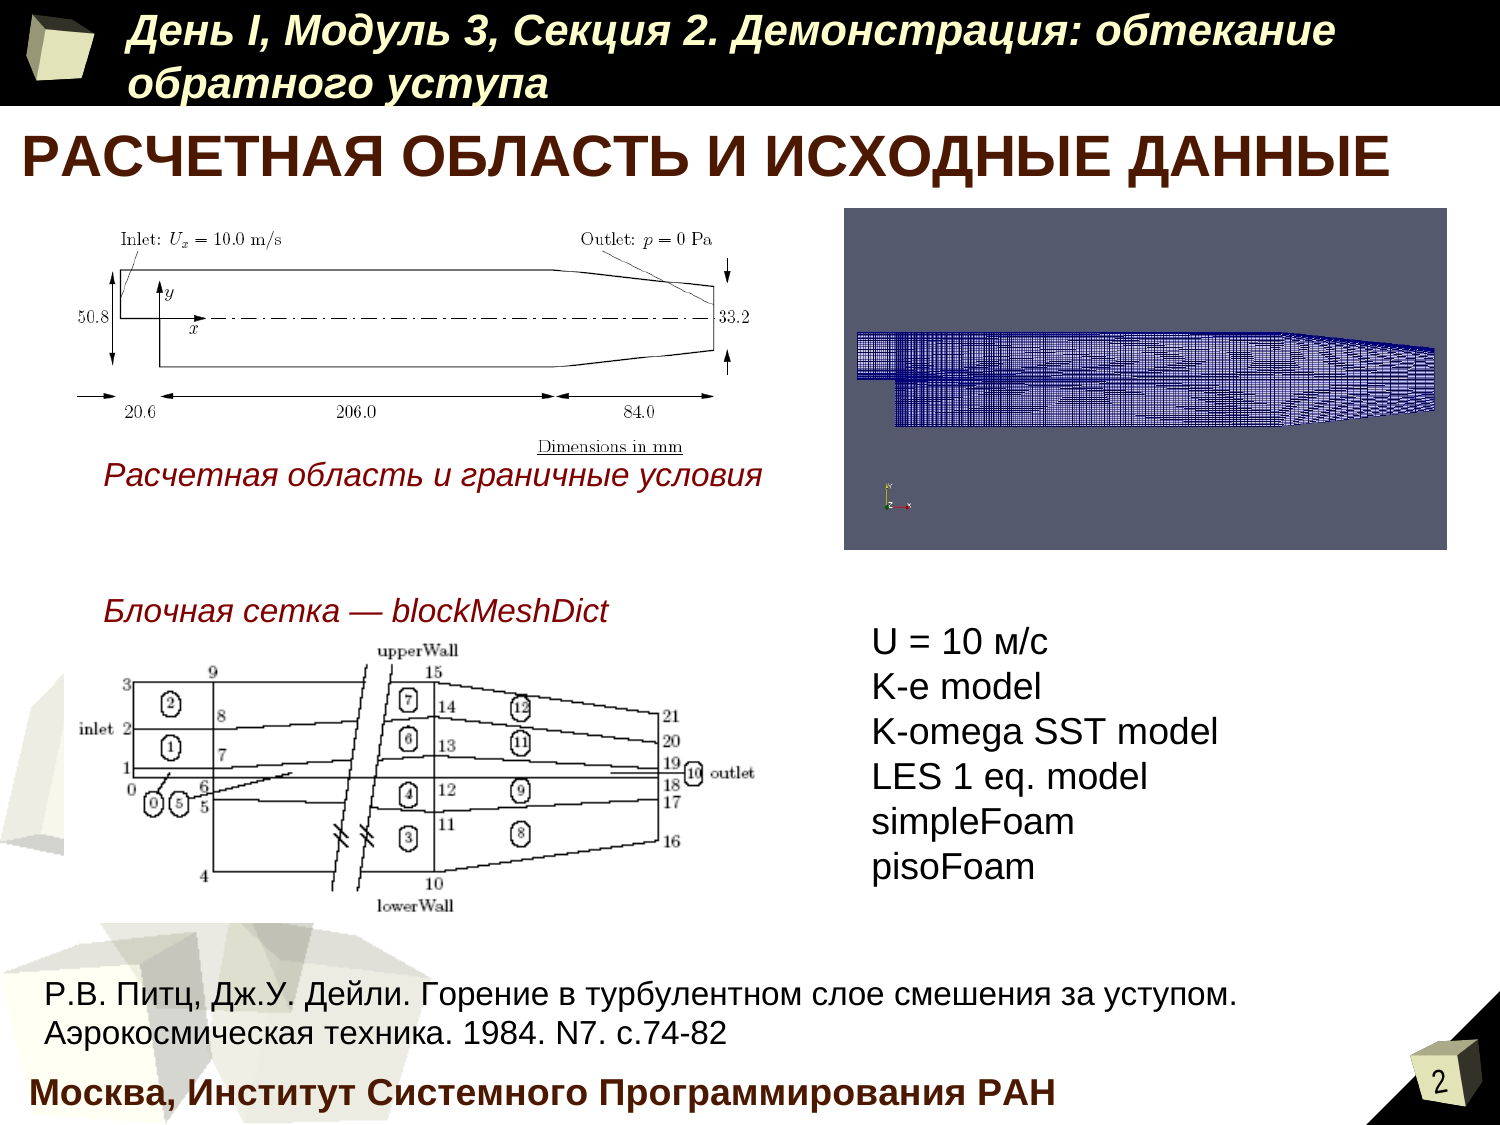

РАСЧЕТНАЯ ОБЛАСТЬ И ИСХОДНЫЕ ДАННЫЕ
Расчетная область и граничные условия
Блочная сетка — blockMeshDict
U = 10 м/c
K-e model
K-omega SST model
LES 1 eq. model
simpleFoam
pisoFoam
Р.В. Питц, Дж.У. Дейли. Горение в турбулентном слое смешения за уступом.
Аэрокосмическая техника. 1984. N7. с.74-82